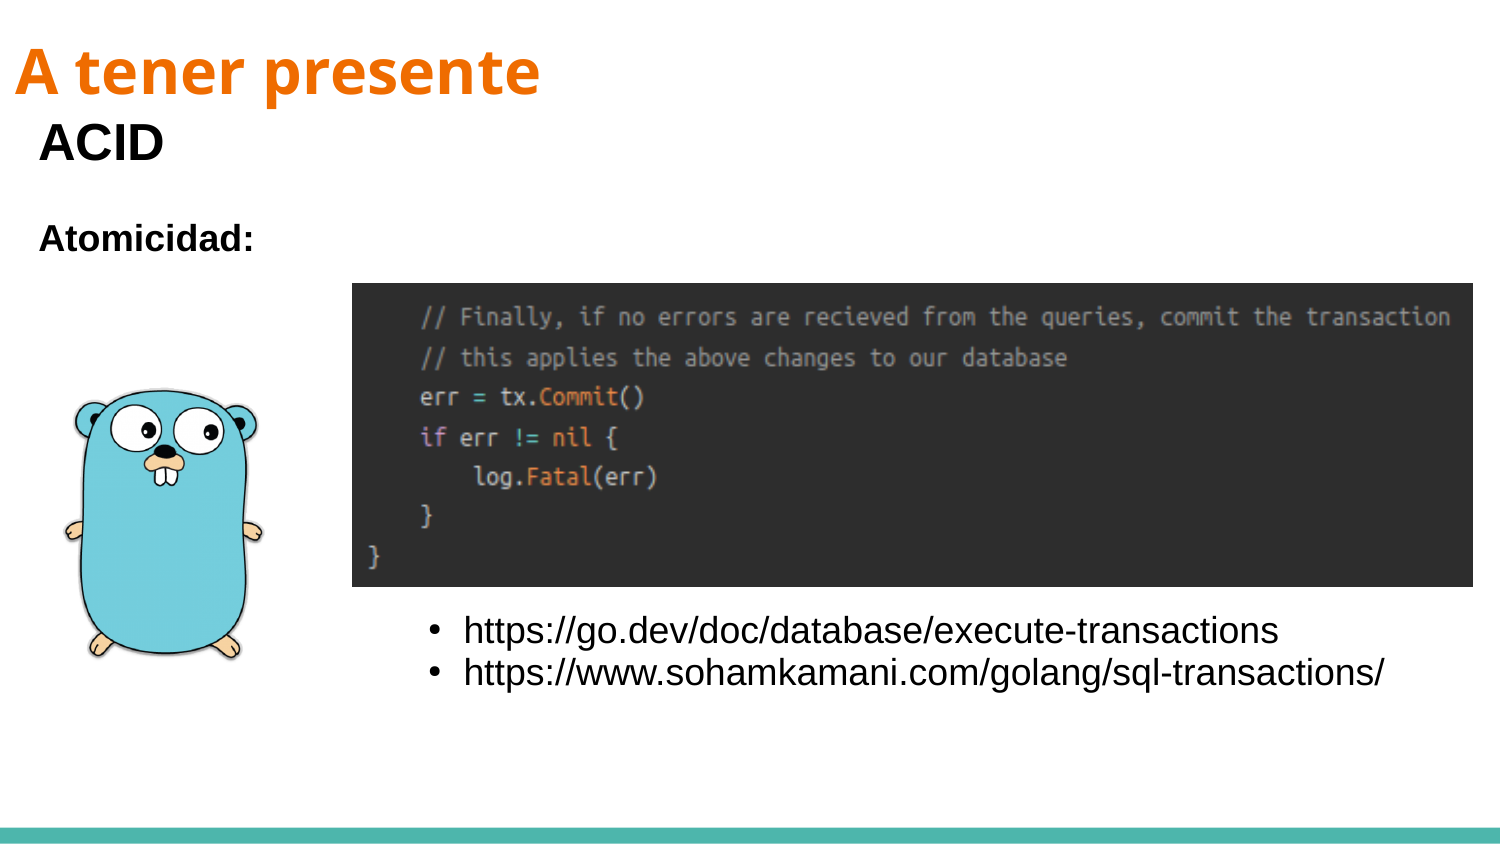

# A tener presente
ACID
Atomicidad:
https://go.dev/doc/database/execute-transactions
https://www.sohamkamani.com/golang/sql-transactions/